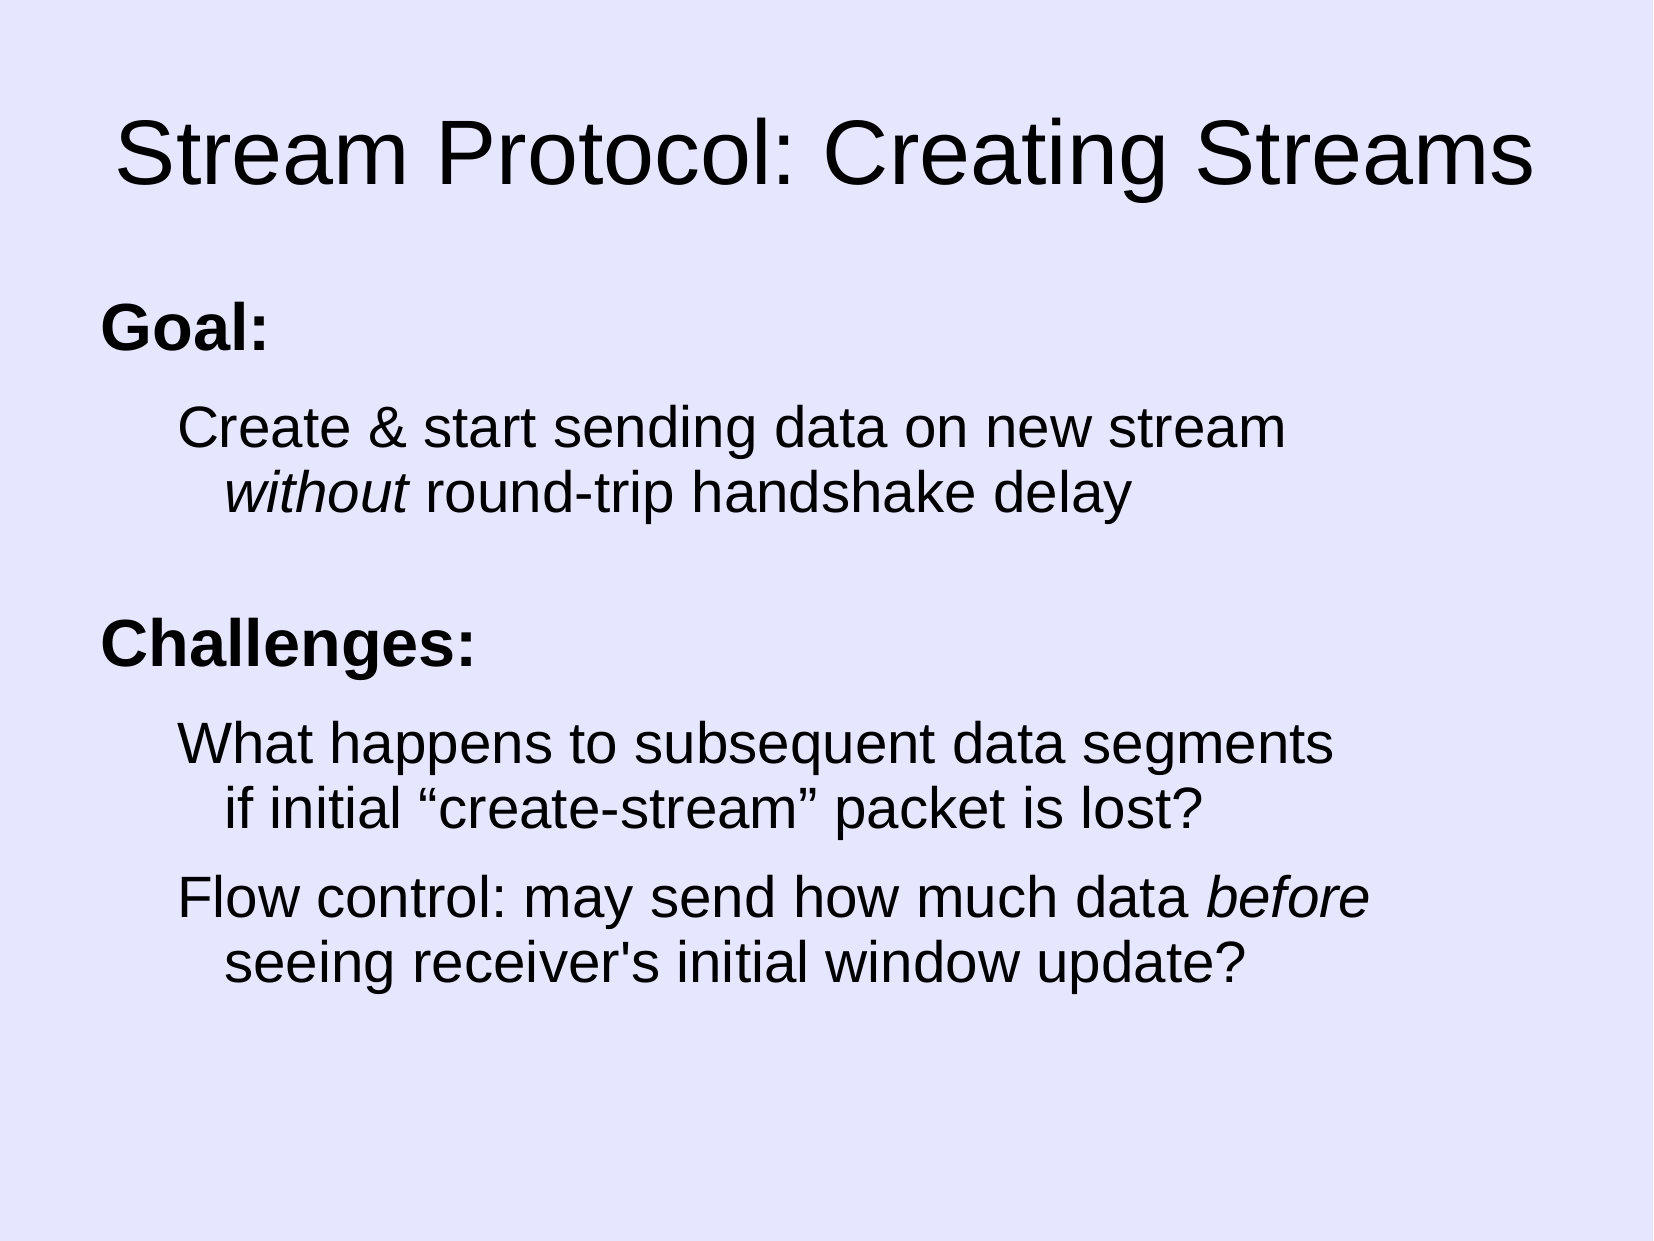

# Stream Protocol: Creating Streams
Goal:
Create & start sending data on new stream
without round-trip handshake delay
Challenges:
What happens to subsequent data segments
if initial “create-stream” packet is lost?
Flow control: may send how much data before
seeing receiver's initial window update?